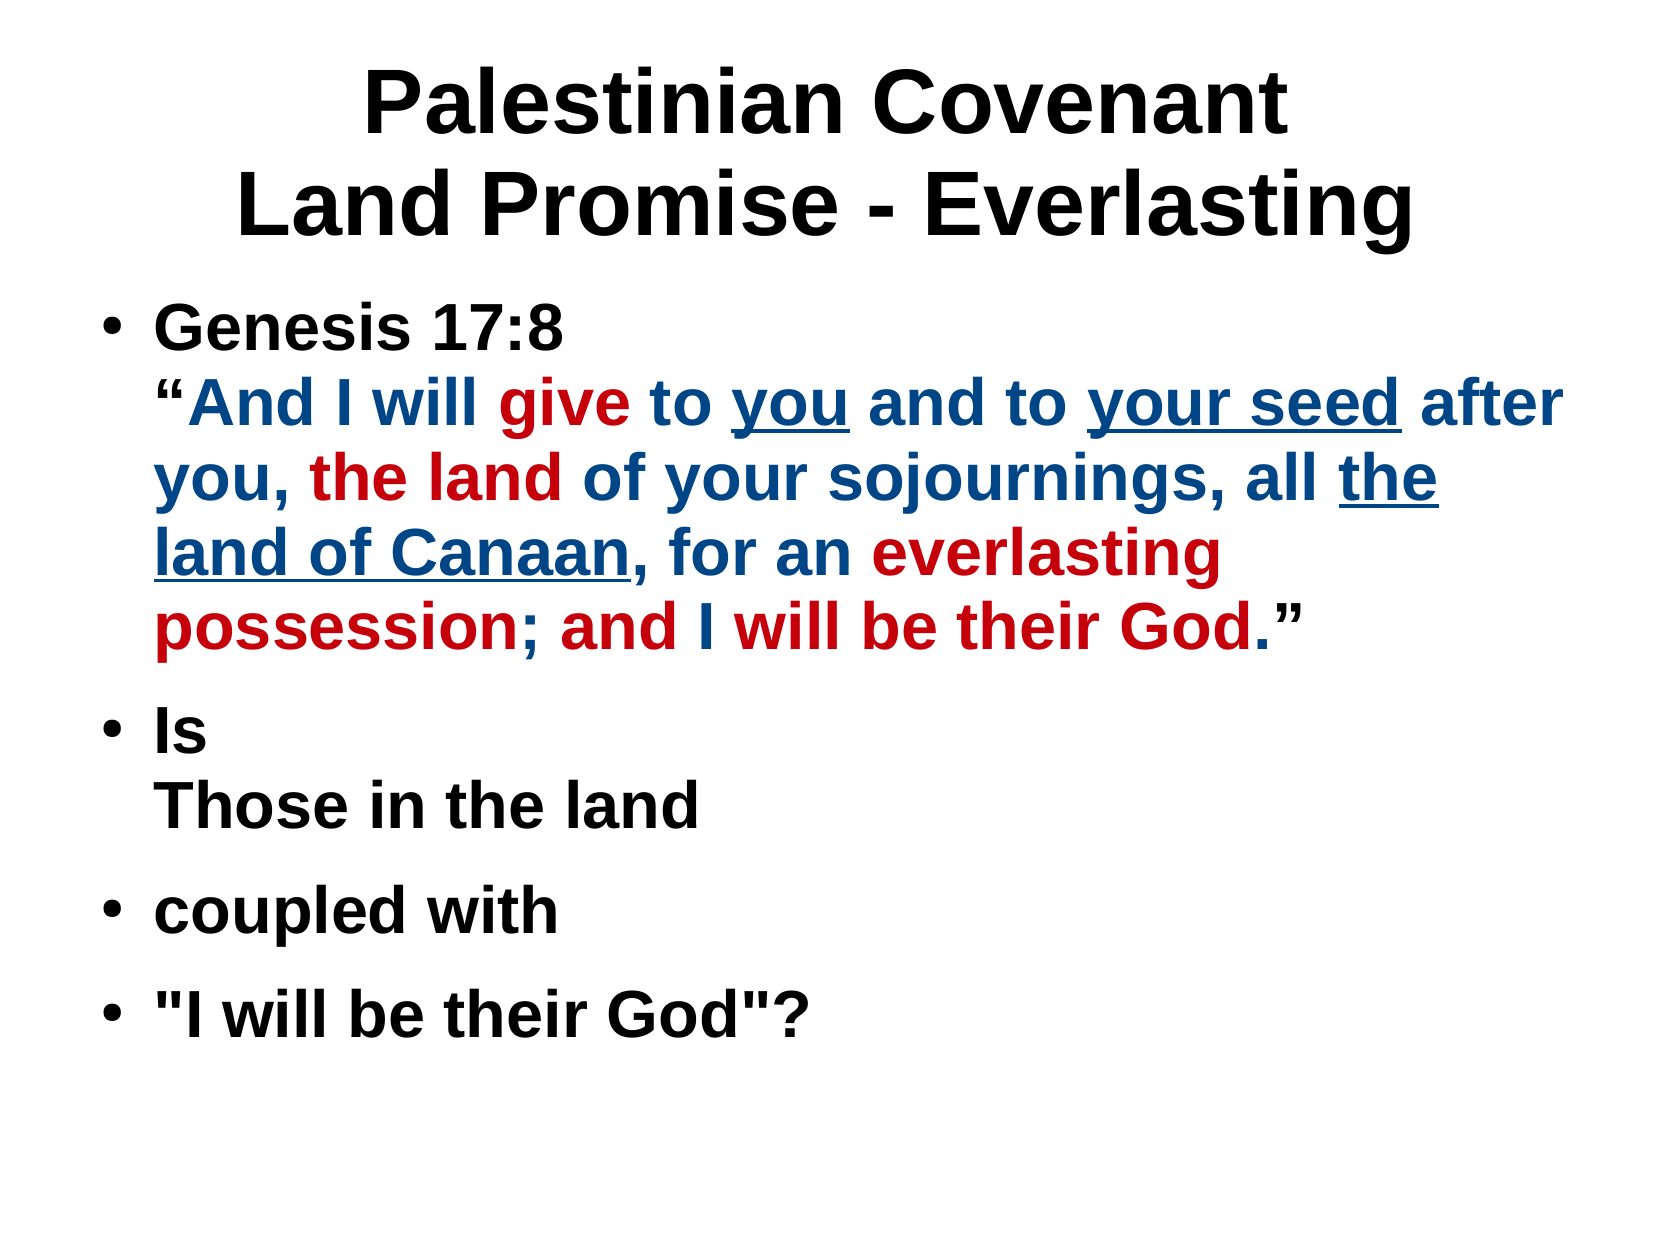

# Palestinian Covenant Land Promise - Everlasting
Genesis 17:8
“And I will give to you and to your seed after you, the land of your sojournings, all the land of Canaan, for an everlasting possession; and I will be their God.”
Is
Those in the land
coupled with
"I will be their God"?